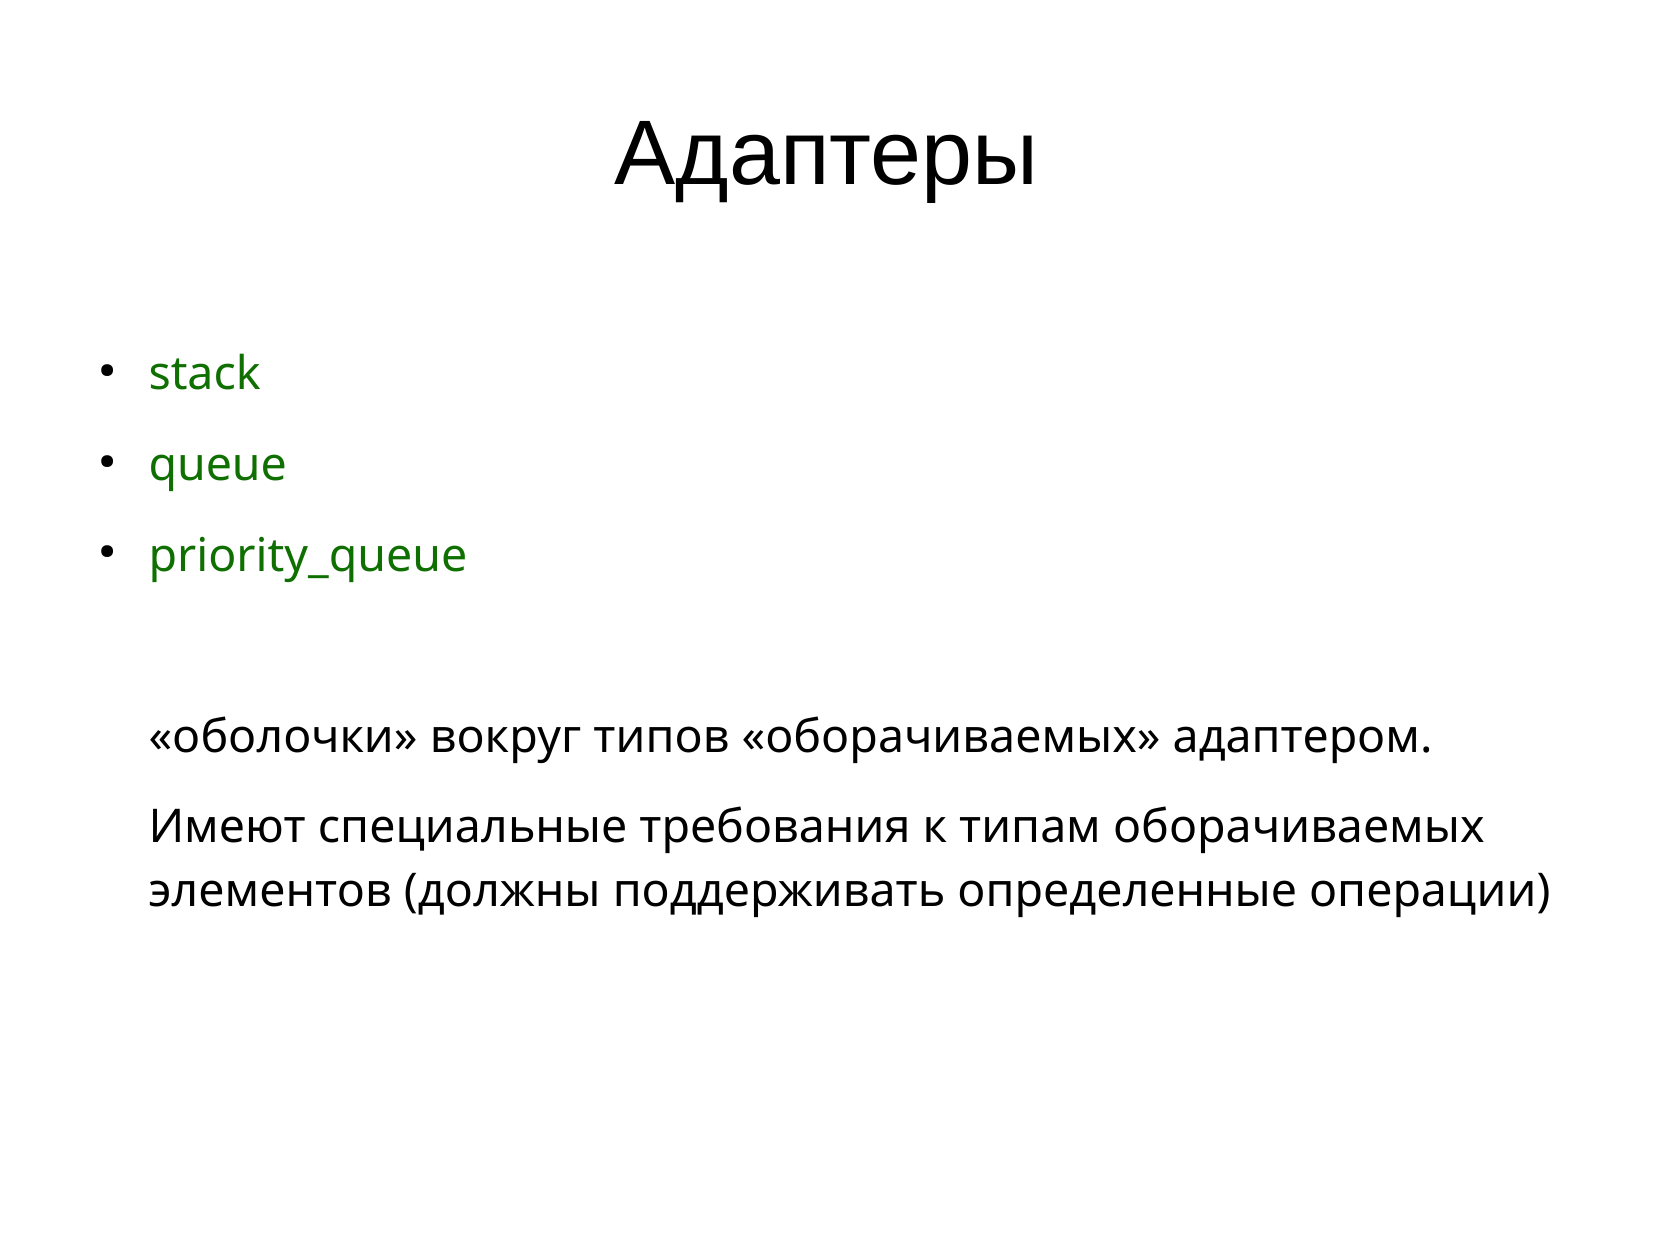

# Адаптеры
stack
queue
priority_queue
«оболочки» вокруг типов «оборачиваемых» адаптером.
Имеют специальные требования к типам оборачиваемых элементов (должны поддерживать определенные операции)